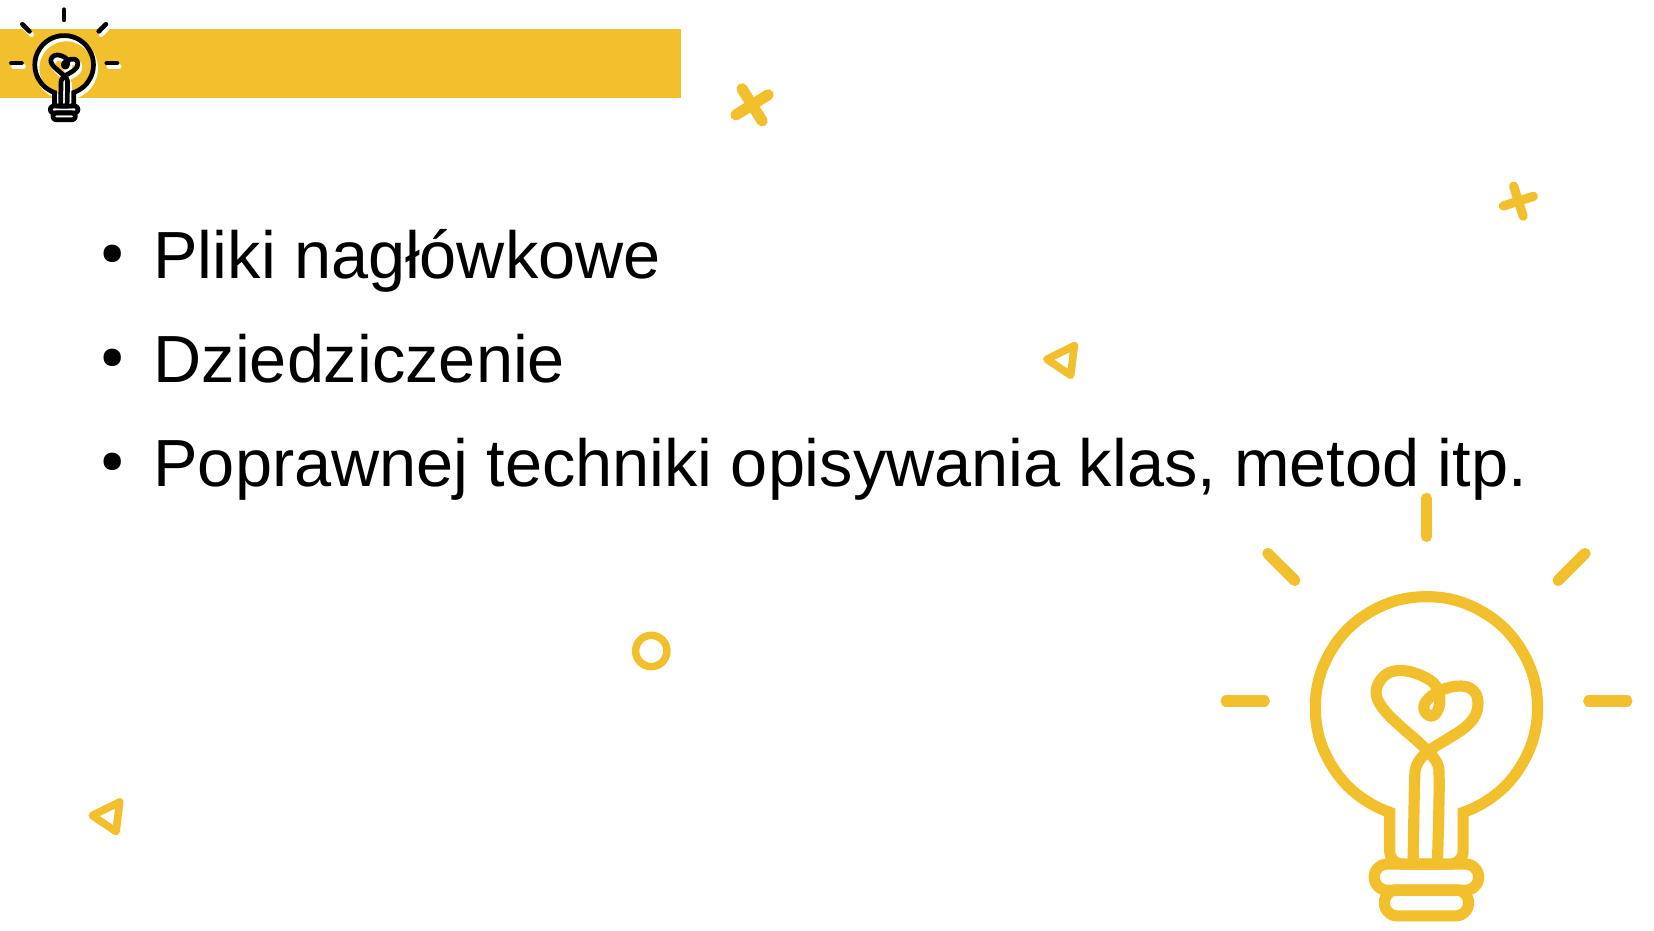

#
Pliki nagłówkowe
Dziedziczenie
Poprawnej techniki opisywania klas, metod itp.